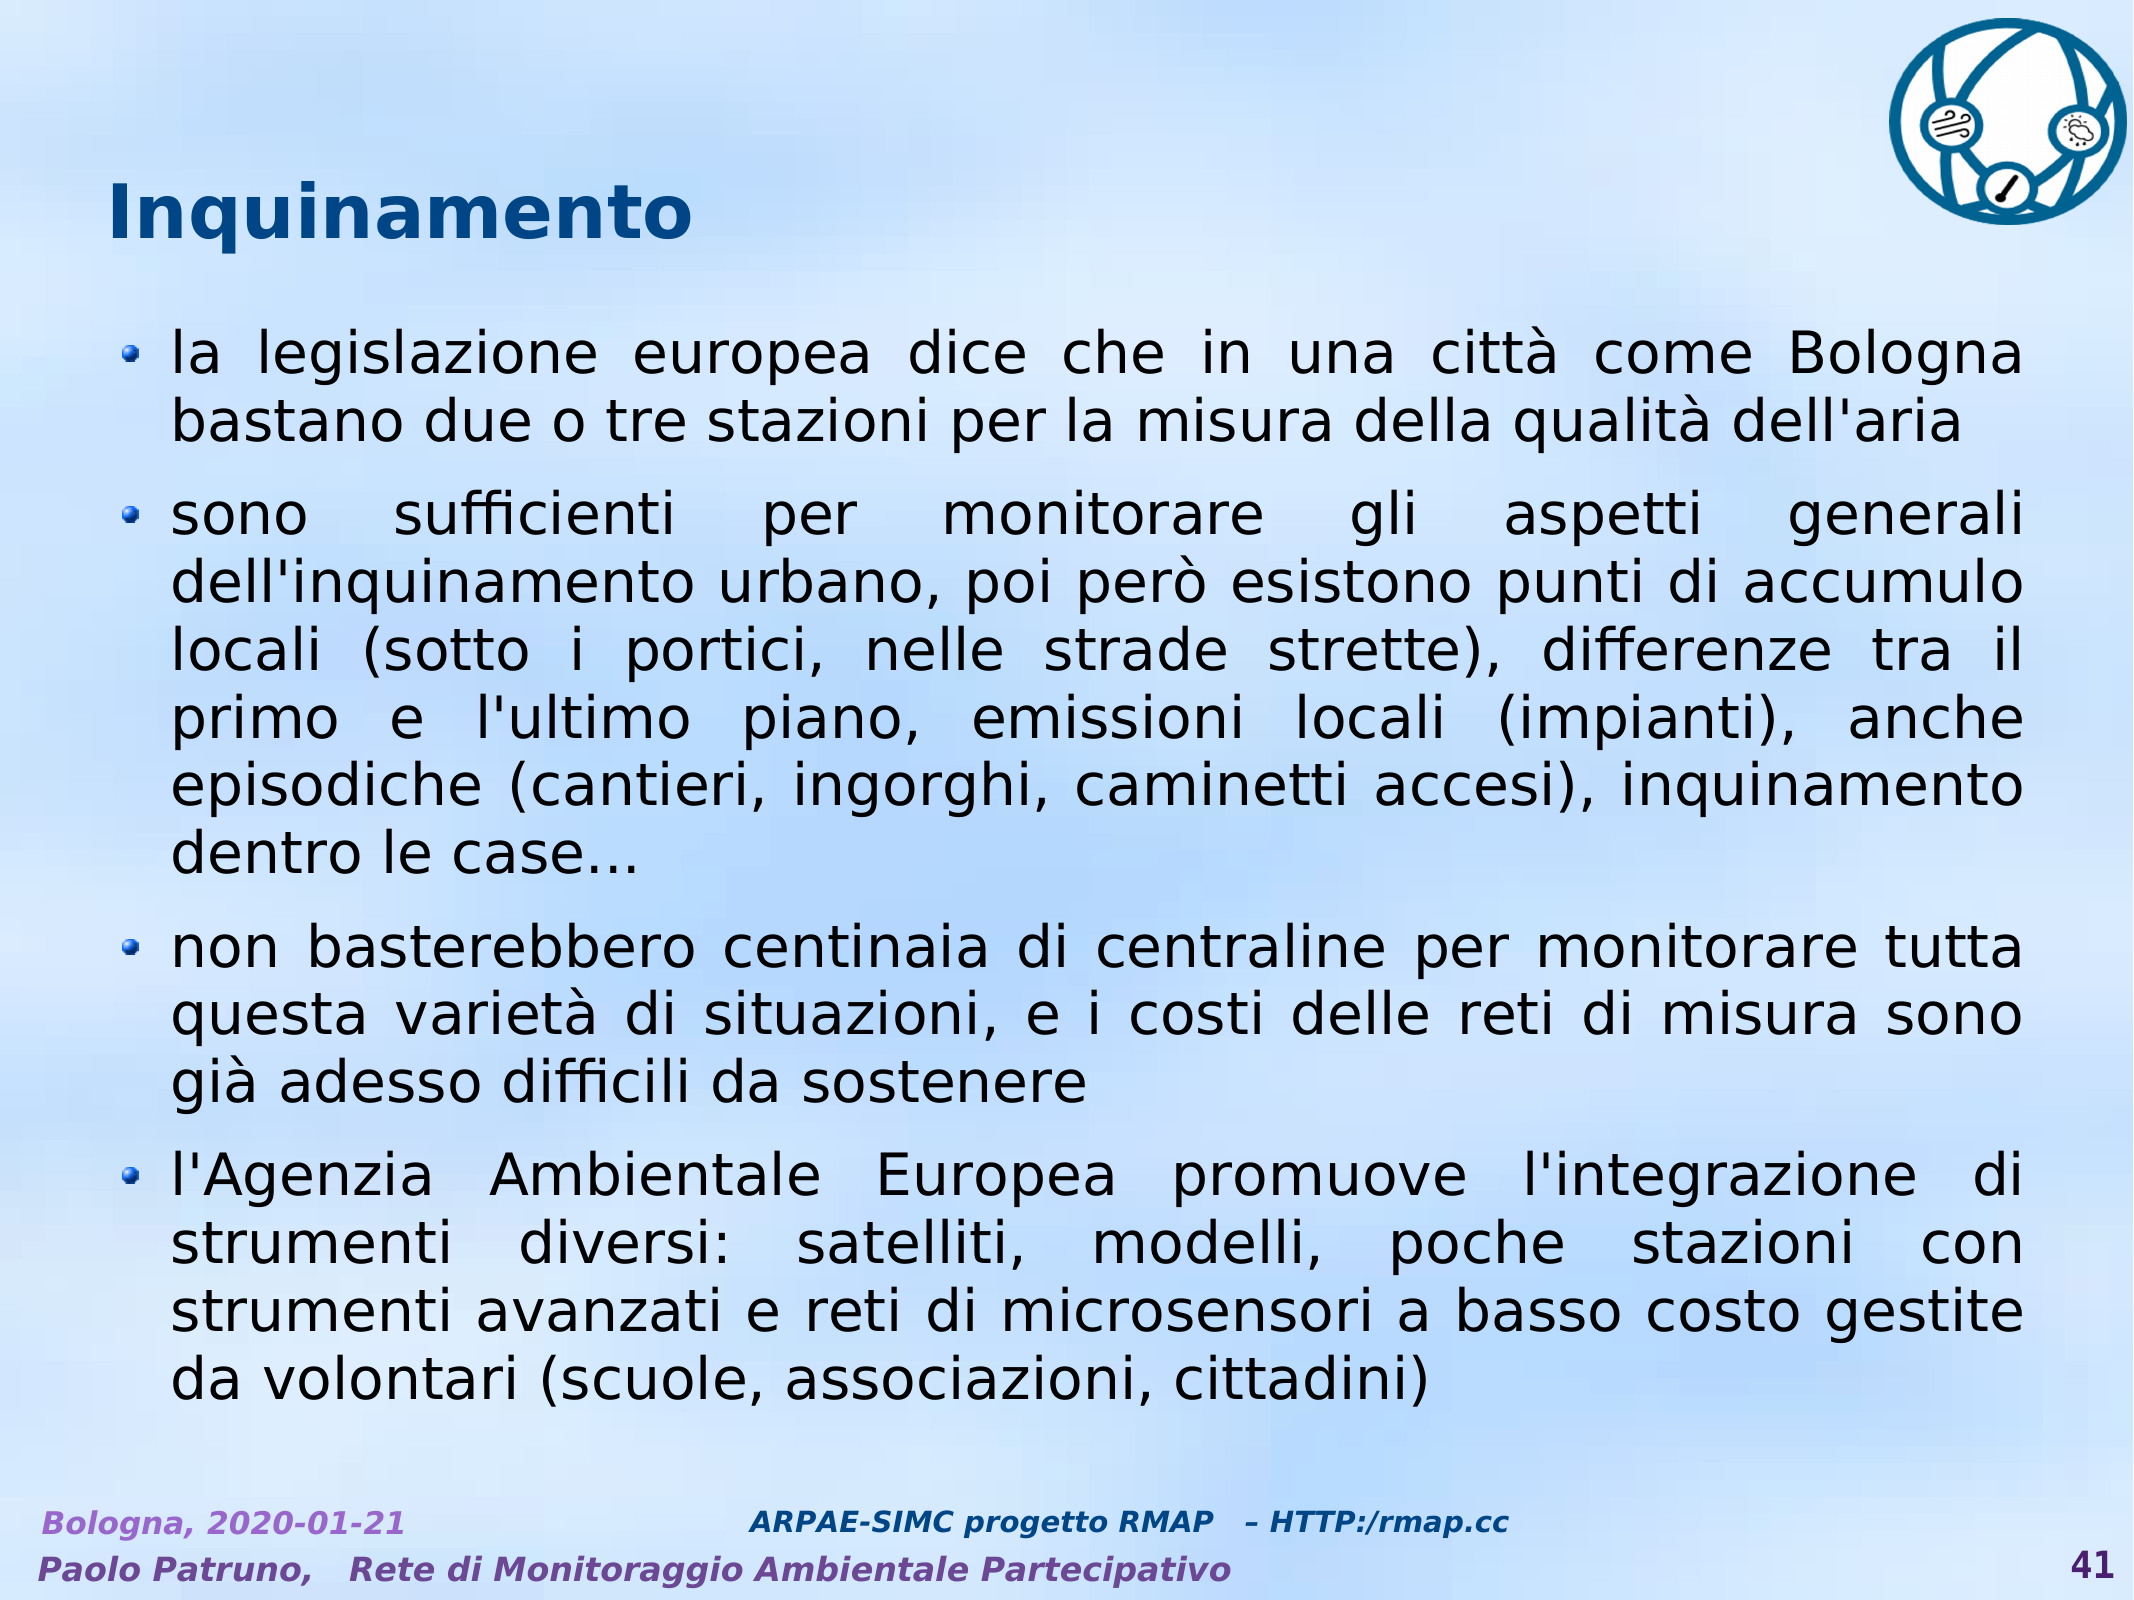

# Inquinamento
la legislazione europea dice che in una città come Bologna bastano due o tre stazioni per la misura della qualità dell'aria
sono sufficienti per monitorare gli aspetti generali dell'inquinamento urbano, poi però esistono punti di accumulo locali (sotto i portici, nelle strade strette), differenze tra il primo e l'ultimo piano, emissioni locali (impianti), anche episodiche (cantieri, ingorghi, caminetti accesi), inquinamento dentro le case...
non basterebbero centinaia di centraline per monitorare tutta questa varietà di situazioni, e i costi delle reti di misura sono già adesso difficili da sostenere
l'Agenzia Ambientale Europea promuove l'integrazione di strumenti diversi: satelliti, modelli, poche stazioni con strumenti avanzati e reti di microsensori a basso costo gestite da volontari (scuole, associazioni, cittadini)